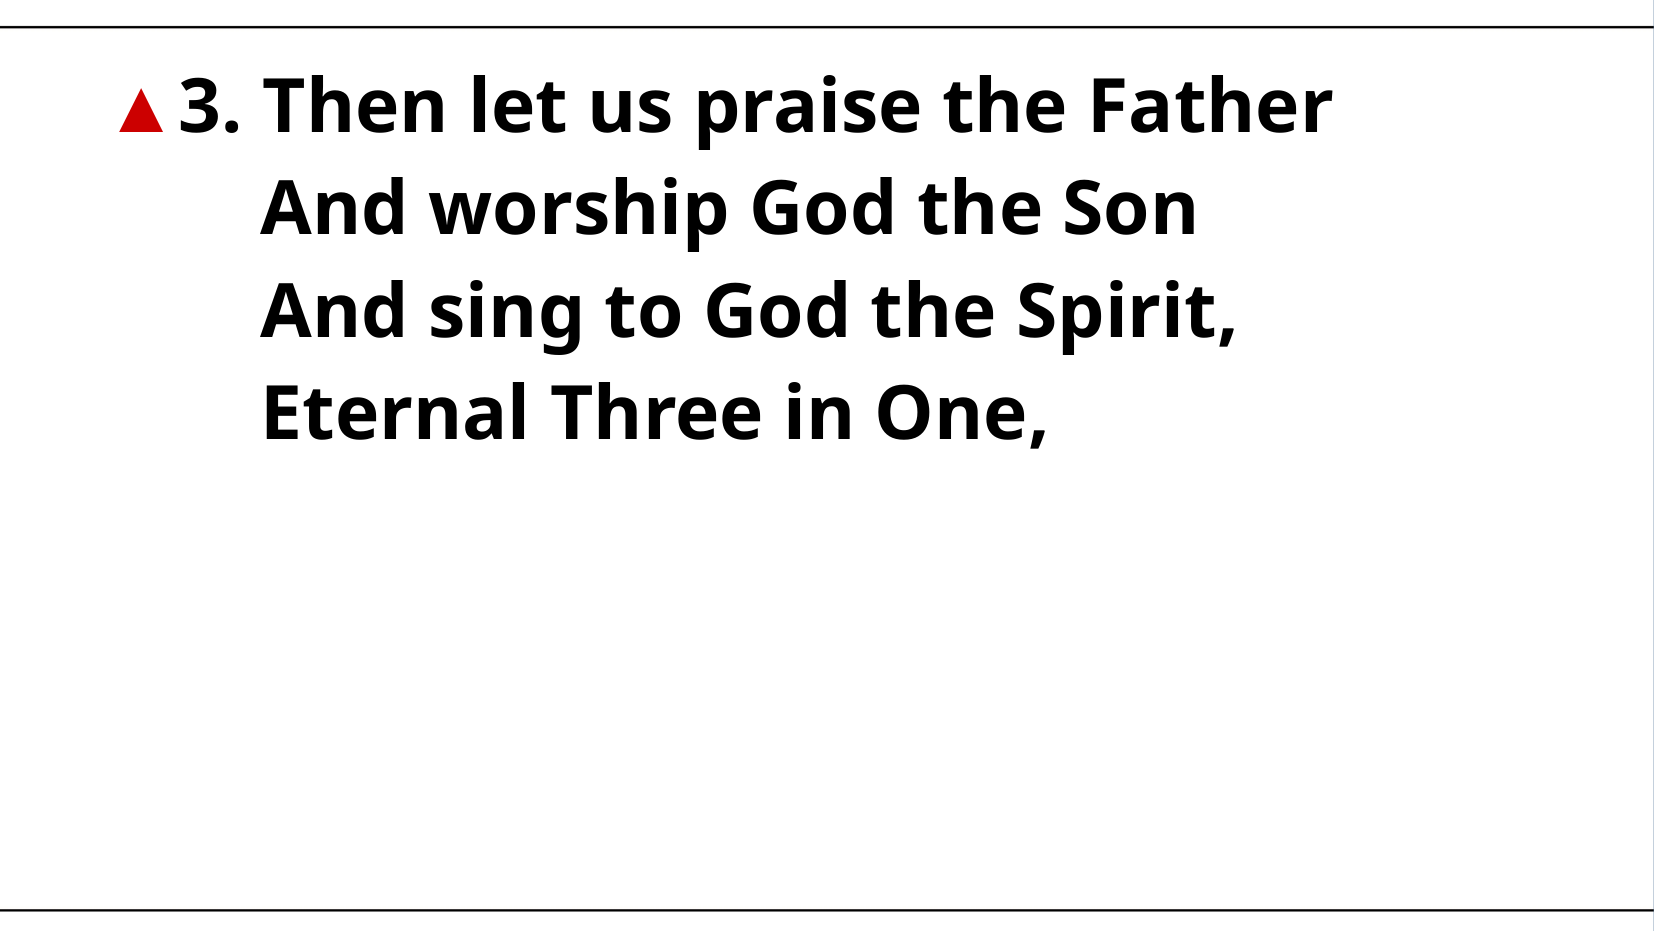

▲3. Then let us praise the Father
 And worship God the Son
 And sing to God the Spirit,
 Eternal Three in One,